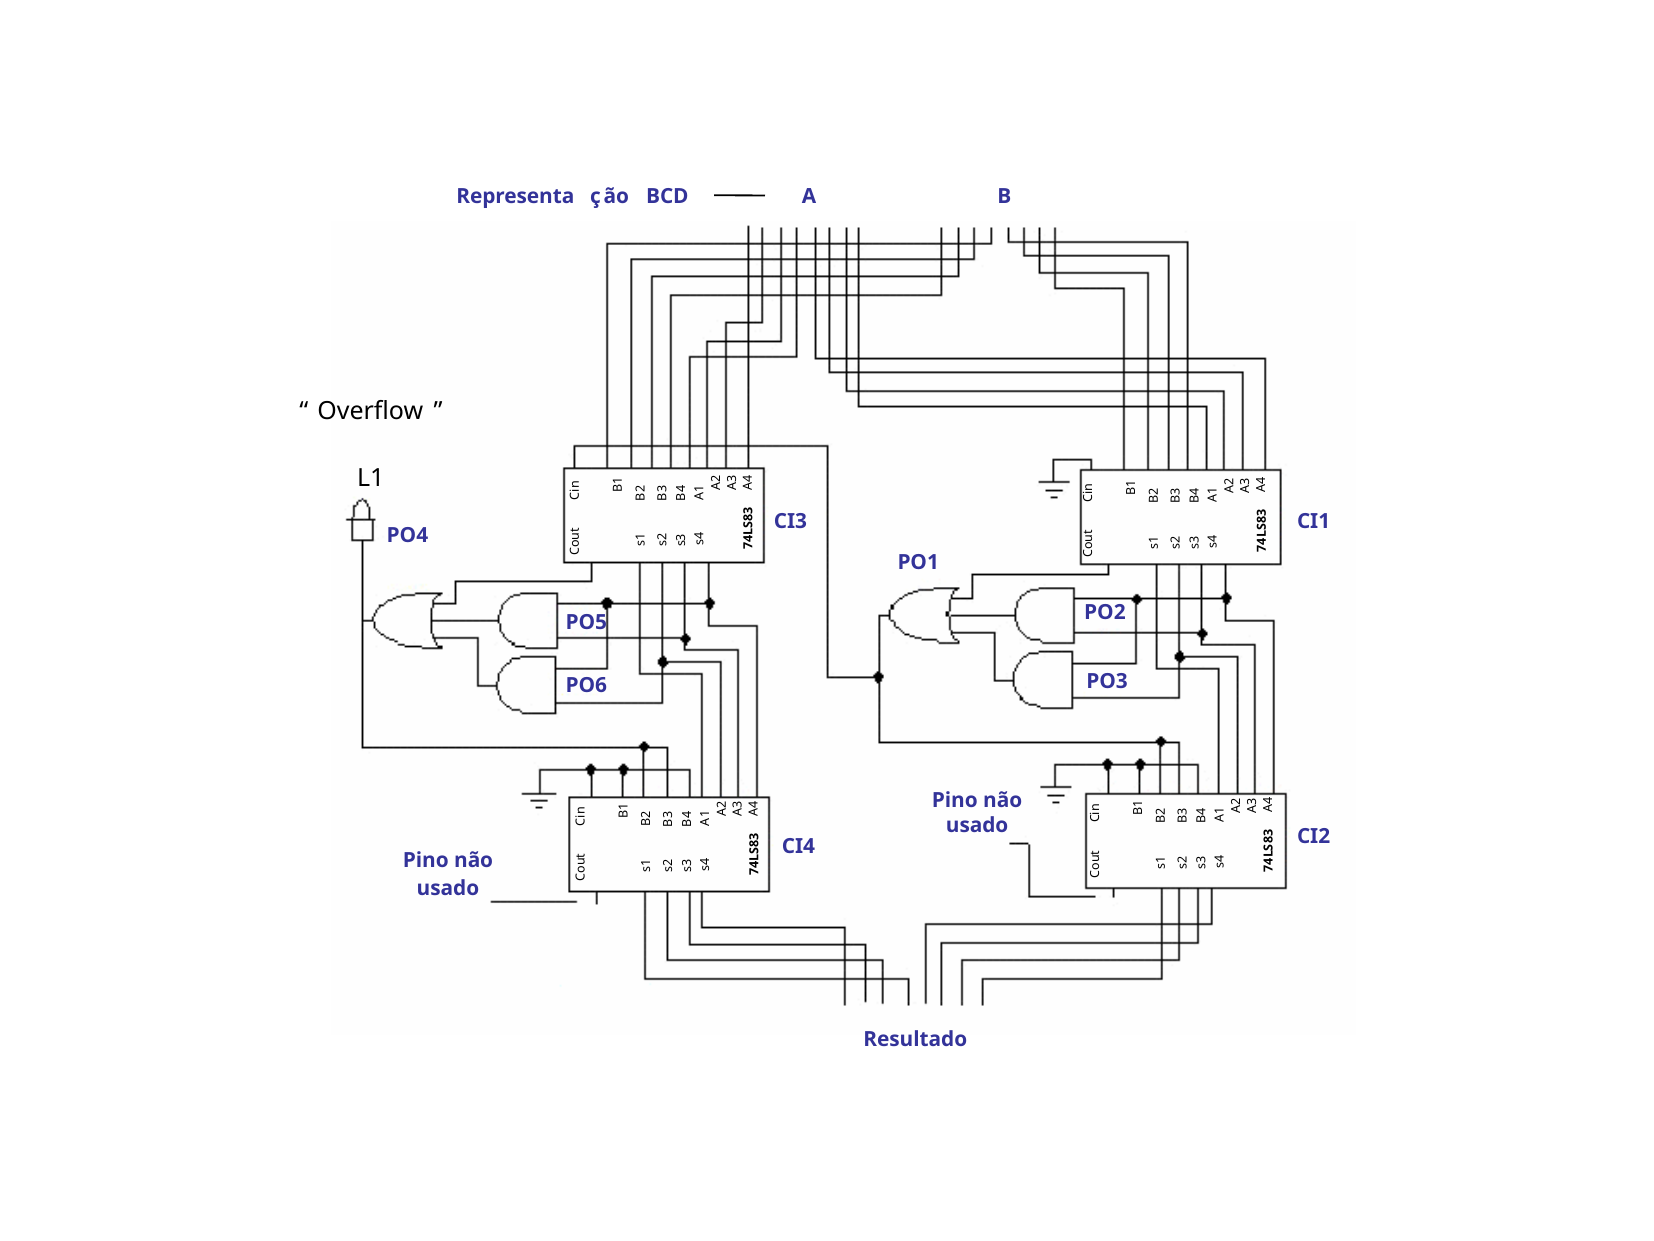

Representa
ç
ão
BCD
A
B
“
Overflow
”
L1
A4
A2
A3
A4
B1
A2
A3
B1
Cin
Cin
CI3
CI1
s4 A1
s1 B2
s2 B3
s3 B4
s4 A1
s1 B2
s2 B3
s3 B4
74LS83
PO4
74LS83
Cout
Cout
PO1
PO2
PO5
PO3
PO6
Pino não
A4
A2
A3
B1
A4
A2
A3
B1
Cin
Cin
usado
CI2
s4 A1
s1 B2
s2 B3
s3 B4
CI4
s4 A1
s1 B2
s2 B3
s3 B4
74LS83
74LS83
Pino não
Cout
Cout
usado
Resultado